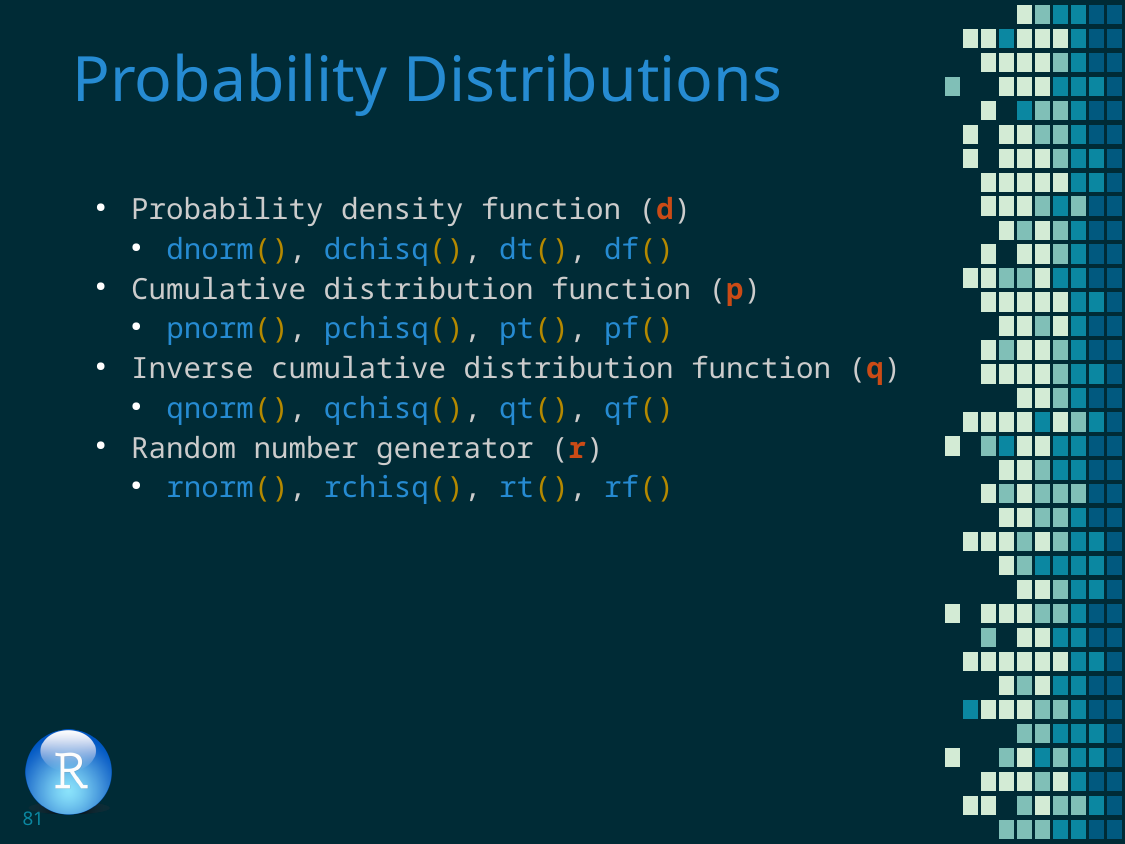

Probability Distributions
Probability density function (d)
dnorm(), dchisq(), dt(), df()
Cumulative distribution function (p)
pnorm(), pchisq(), pt(), pf()
Inverse cumulative distribution function (q)
qnorm(), qchisq(), qt(), qf()
Random number generator (r)
rnorm(), rchisq(), rt(), rf()